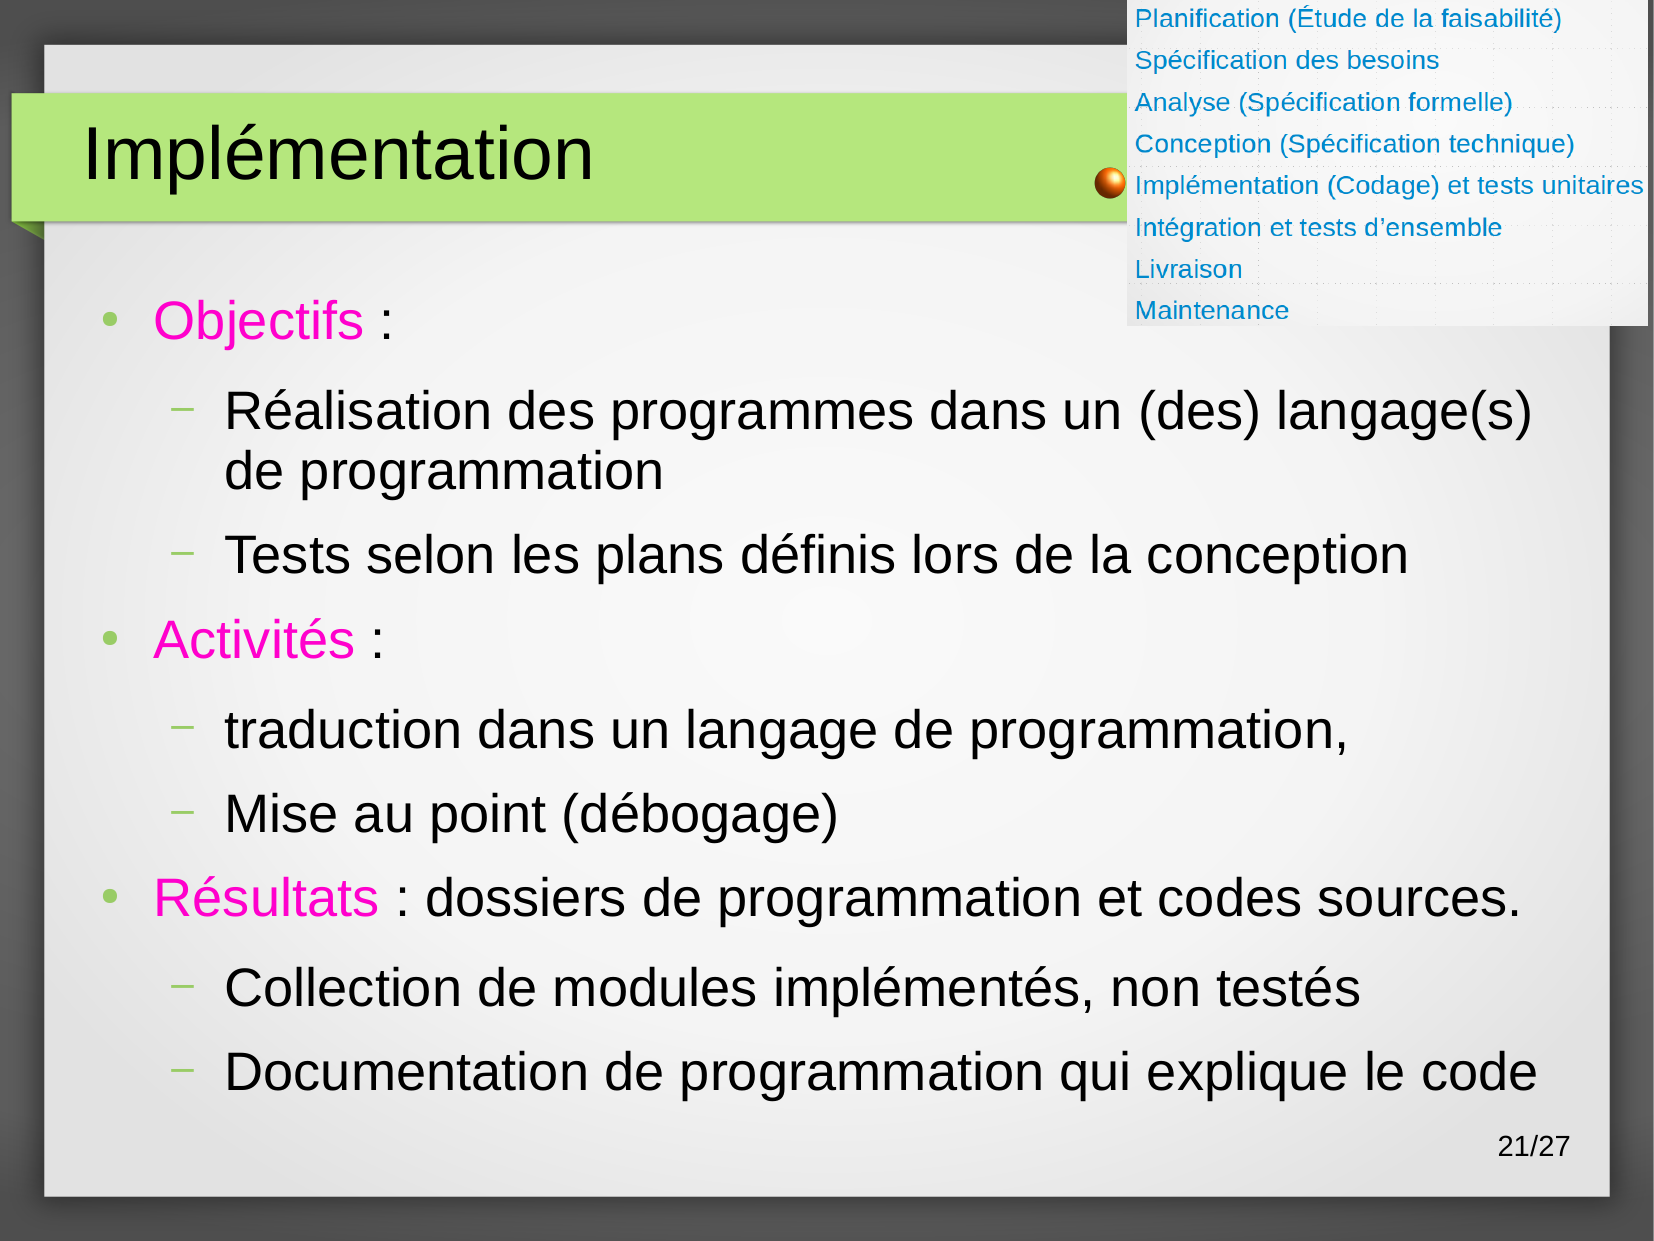

# Implémentation
Objectifs :
Réalisation des programmes dans un (des) langage(s) de programmation
Tests selon les plans définis lors de la conception
Activités :
traduction dans un langage de programmation,
Mise au point (débogage)
Résultats : dossiers de programmation et codes sources.
Collection de modules implémentés, non testés
Documentation de programmation qui explique le code
21